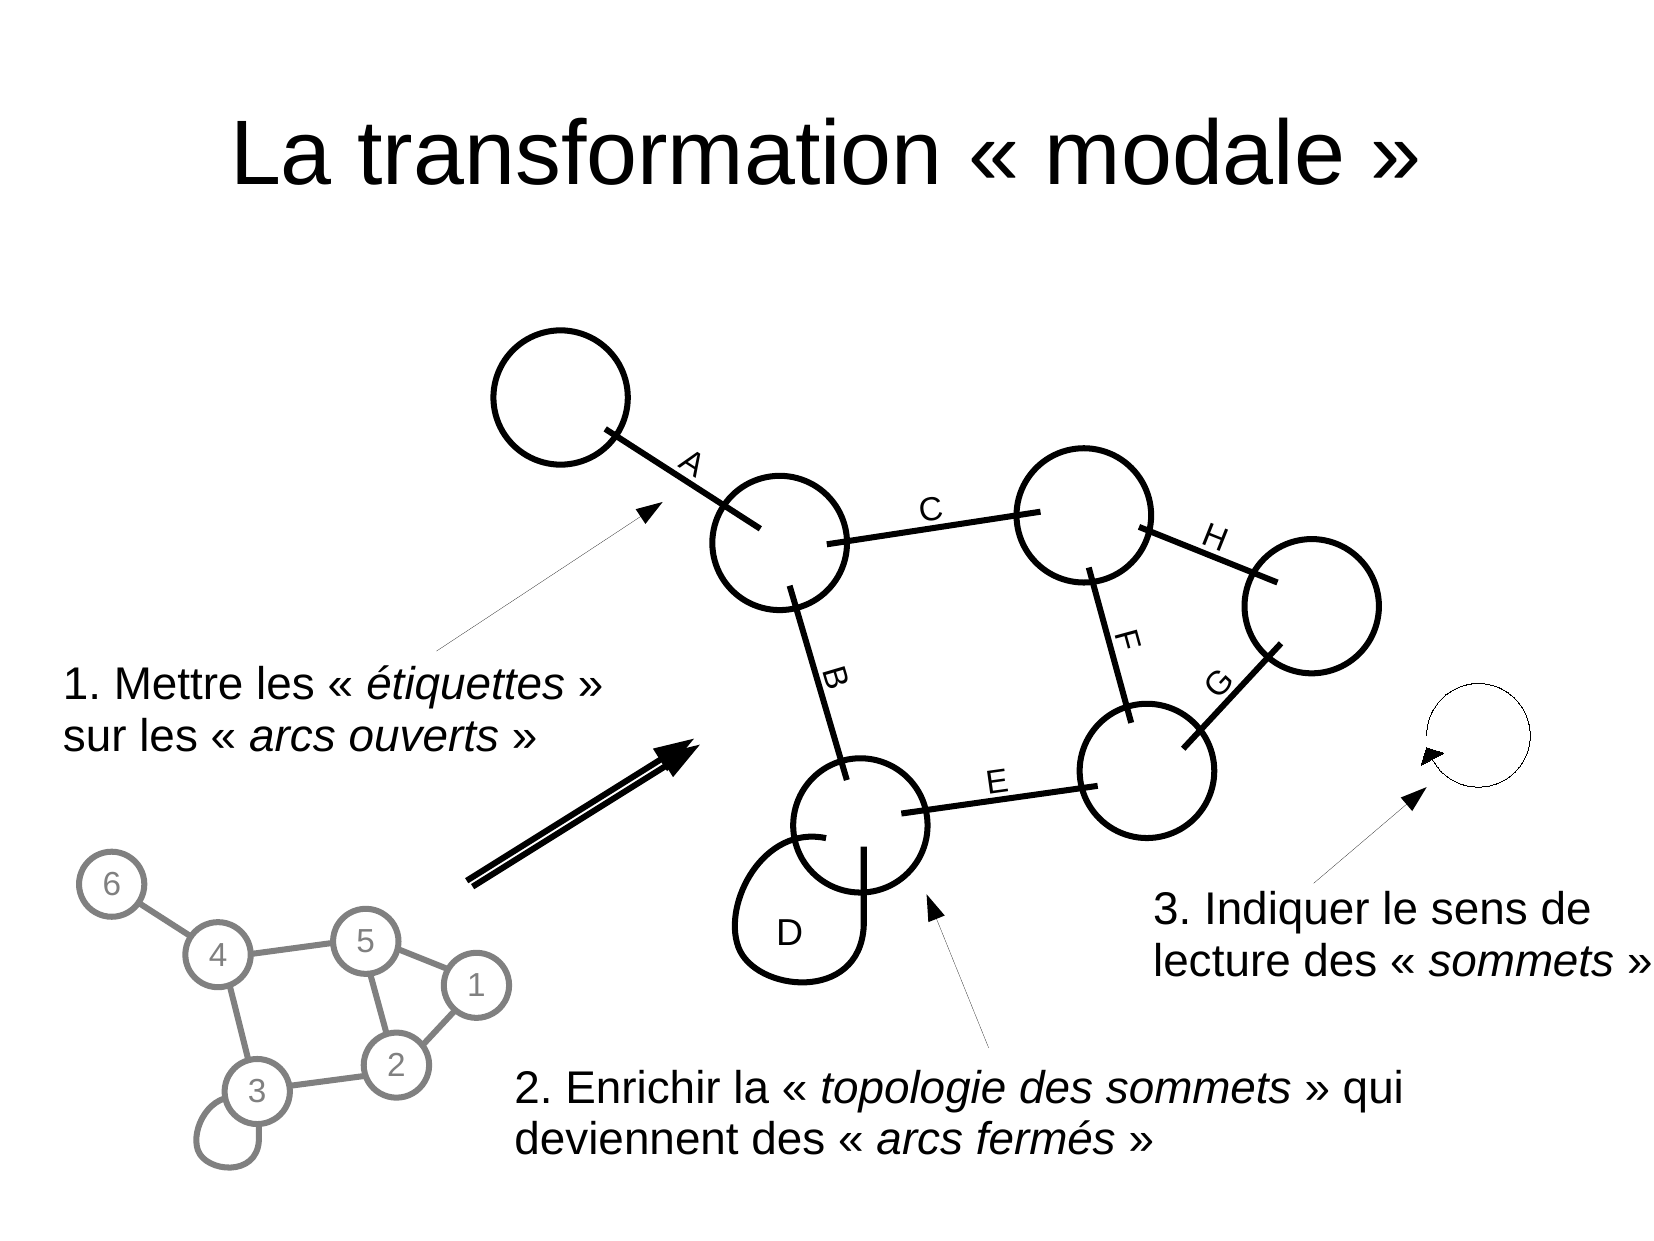

# La transformation « modale »
A
C
H
F
B
G
1. Mettre les « étiquettes » sur les « arcs ouverts »
E
6
3. Indiquer le sens de lecture des « sommets »
D
5
4
1
2
2. Enrichir la « topologie des sommets » qui deviennent des « arcs fermés »
3